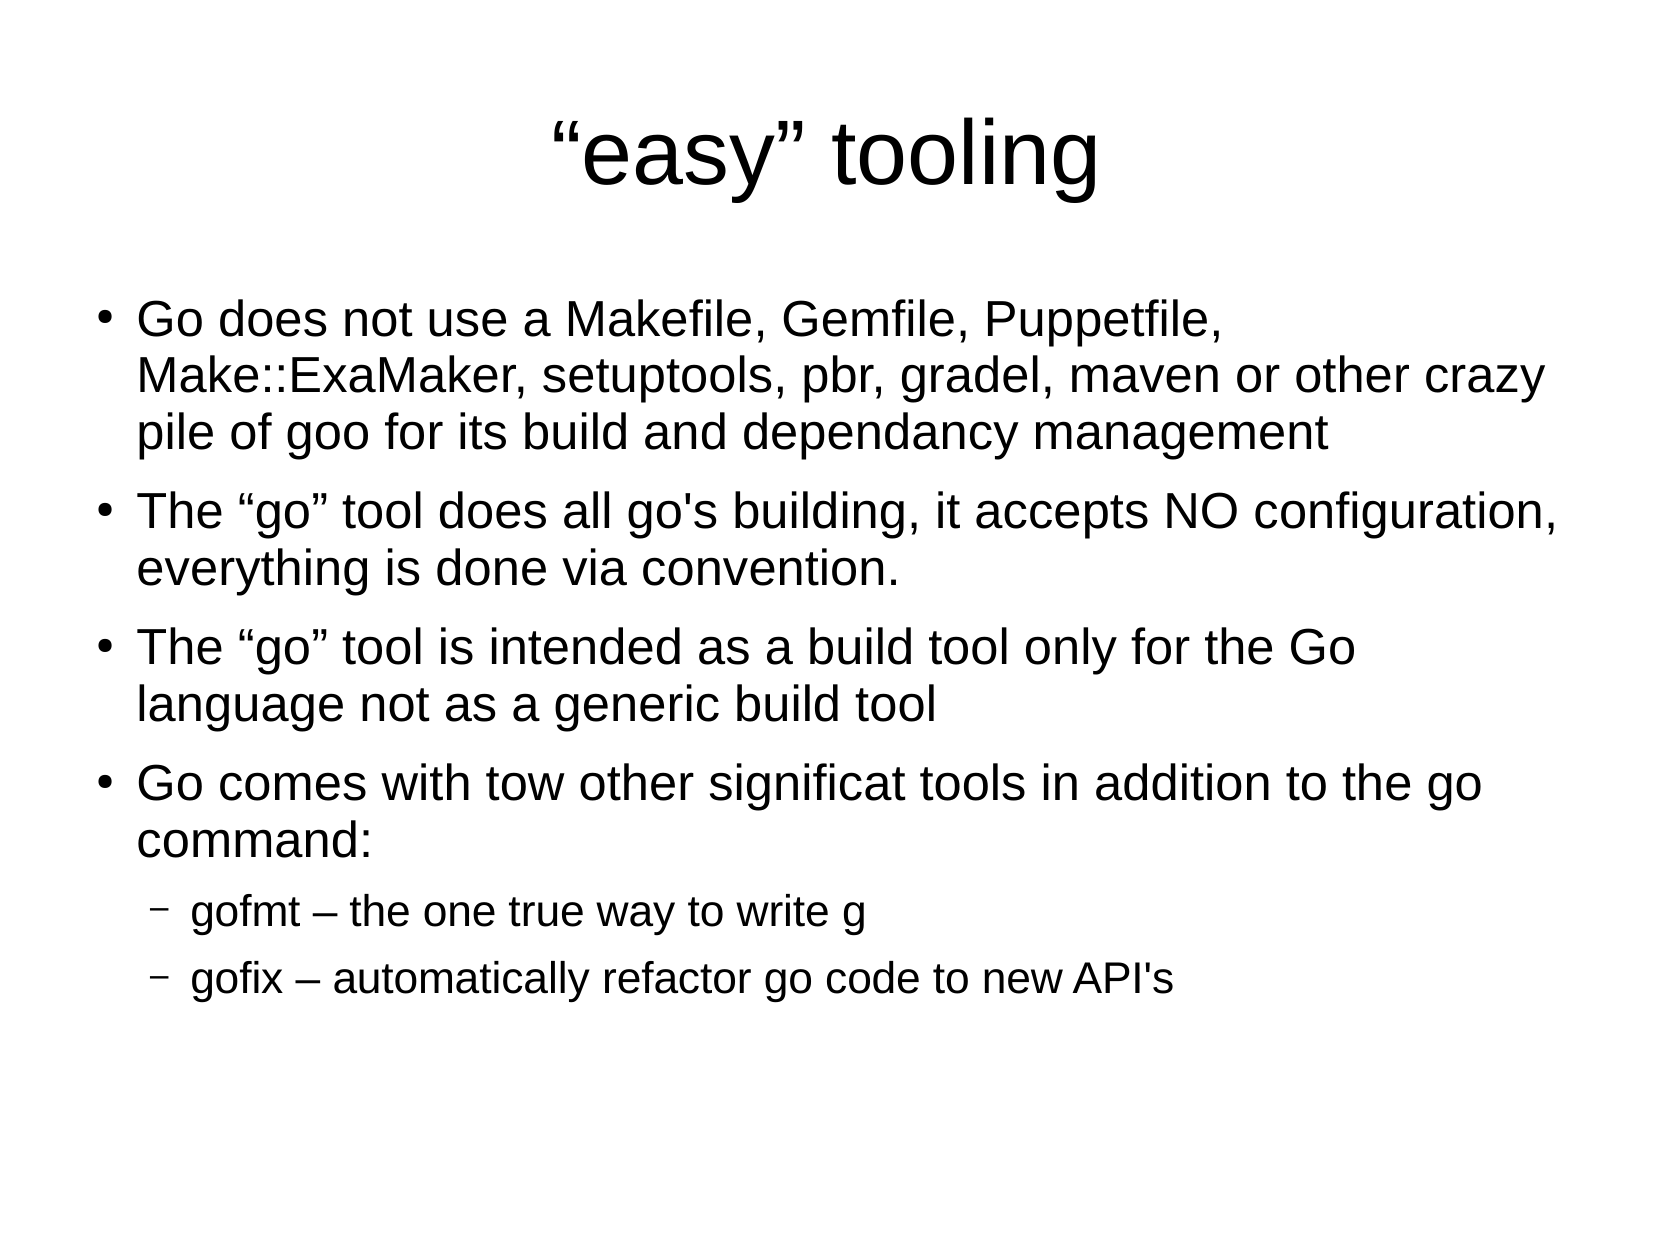

# “easy” tooling
Go does not use a Makefile, Gemfile, Puppetfile, Make::ExaMaker, setuptools, pbr, gradel, maven or other crazy pile of goo for its build and dependancy management
The “go” tool does all go's building, it accepts NO configuration, everything is done via convention.
The “go” tool is intended as a build tool only for the Go language not as a generic build tool
Go comes with tow other significat tools in addition to the go command:
gofmt – the one true way to write g
gofix – automatically refactor go code to new API's